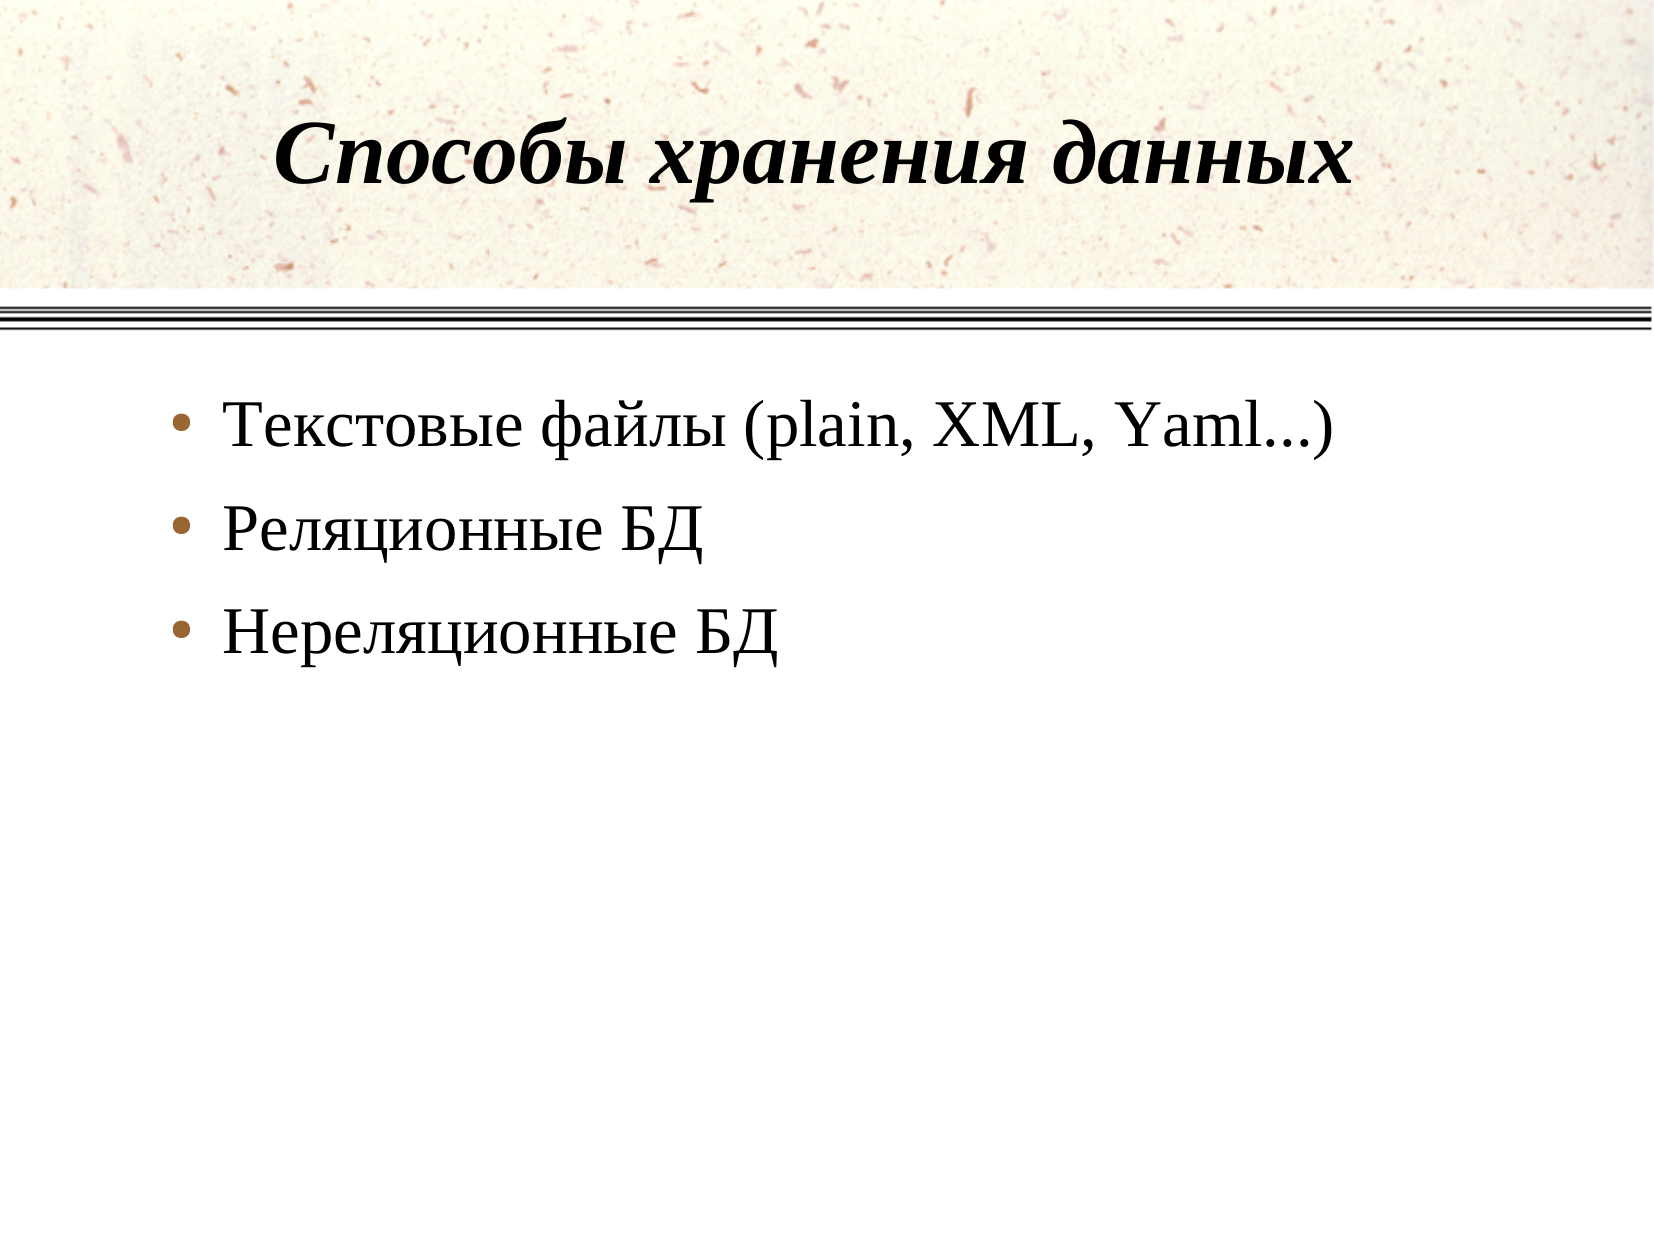

# Способы хранения данных
Текстовые файлы (plain, XML, Yaml...)
Реляционные БД
Нереляционные БД